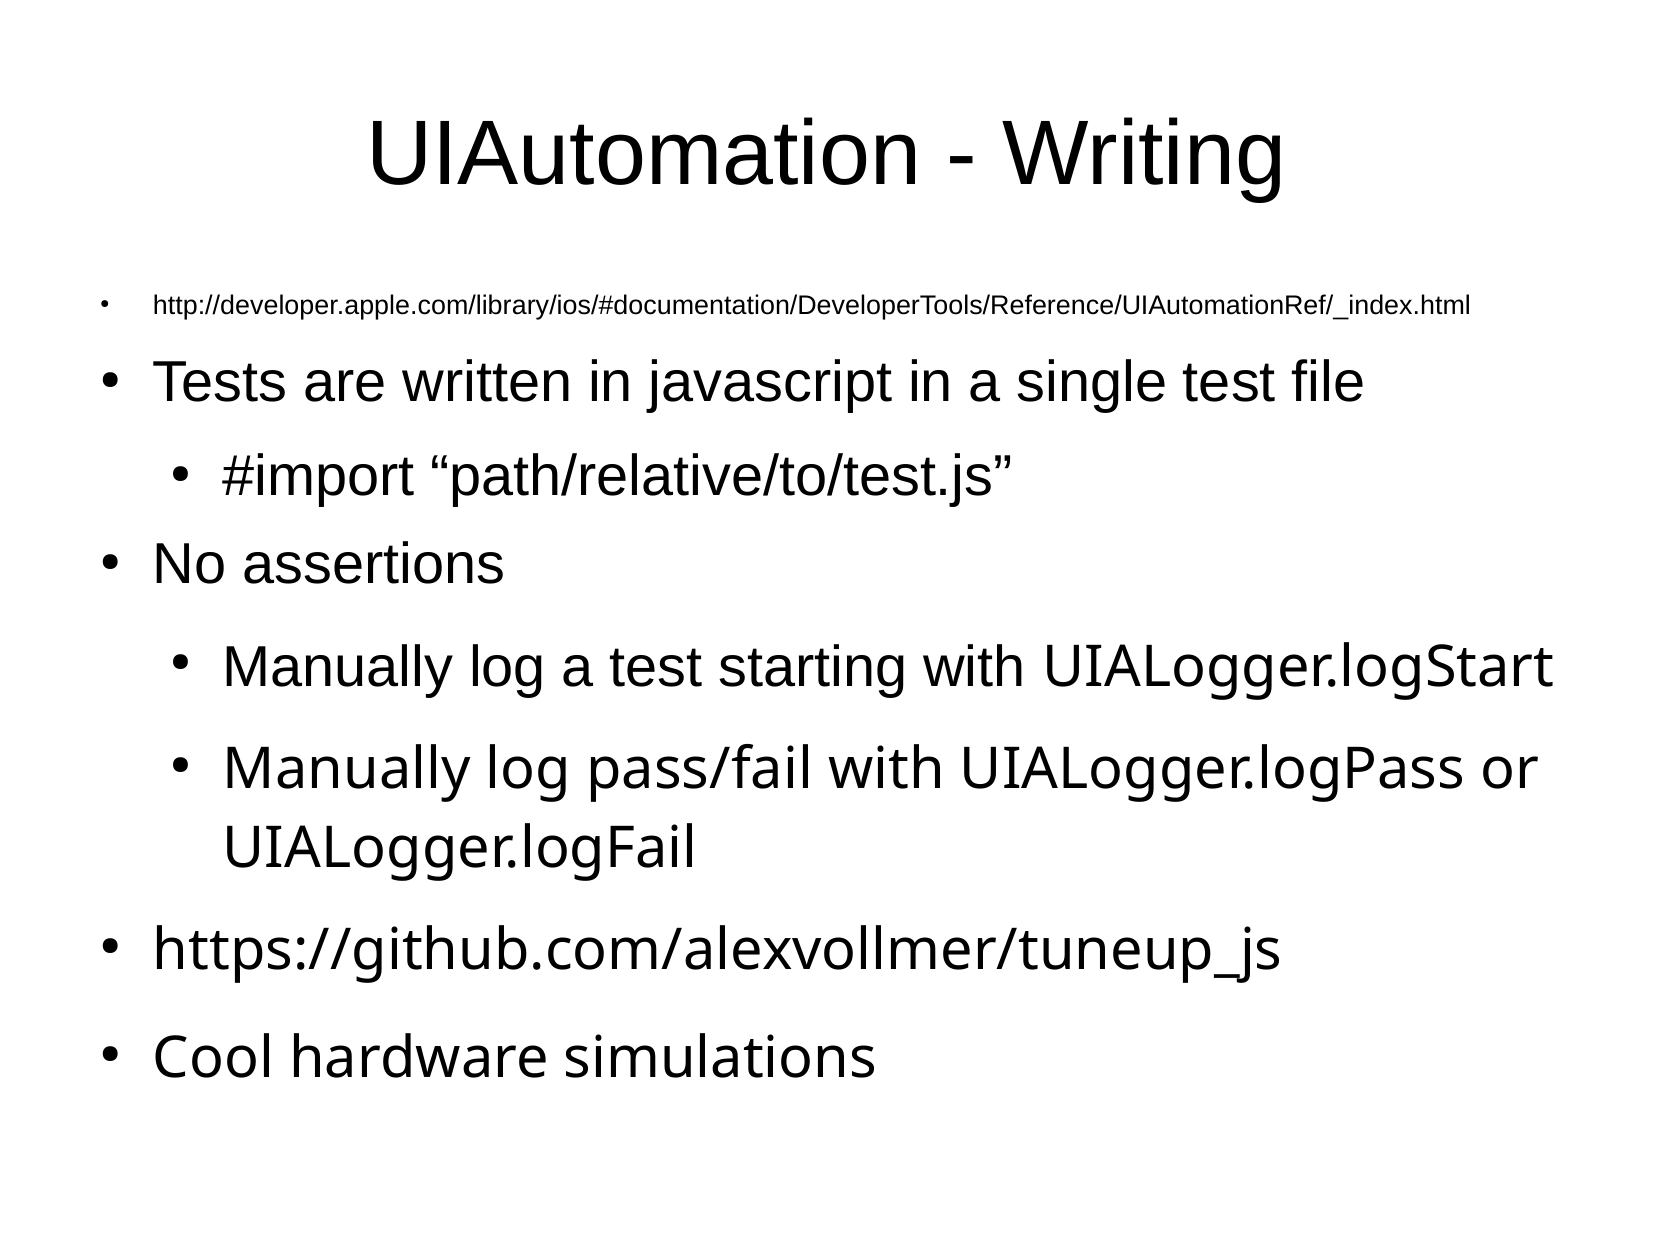

# UIAutomation - Writing
http://developer.apple.com/library/ios/#documentation/DeveloperTools/Reference/UIAutomationRef/_index.html
Tests are written in javascript in a single test file
#import “path/relative/to/test.js”
No assertions
Manually log a test starting with UIALogger.logStart
Manually log pass/fail with UIALogger.logPass or UIALogger.logFail
https://github.com/alexvollmer/tuneup_js
Cool hardware simulations